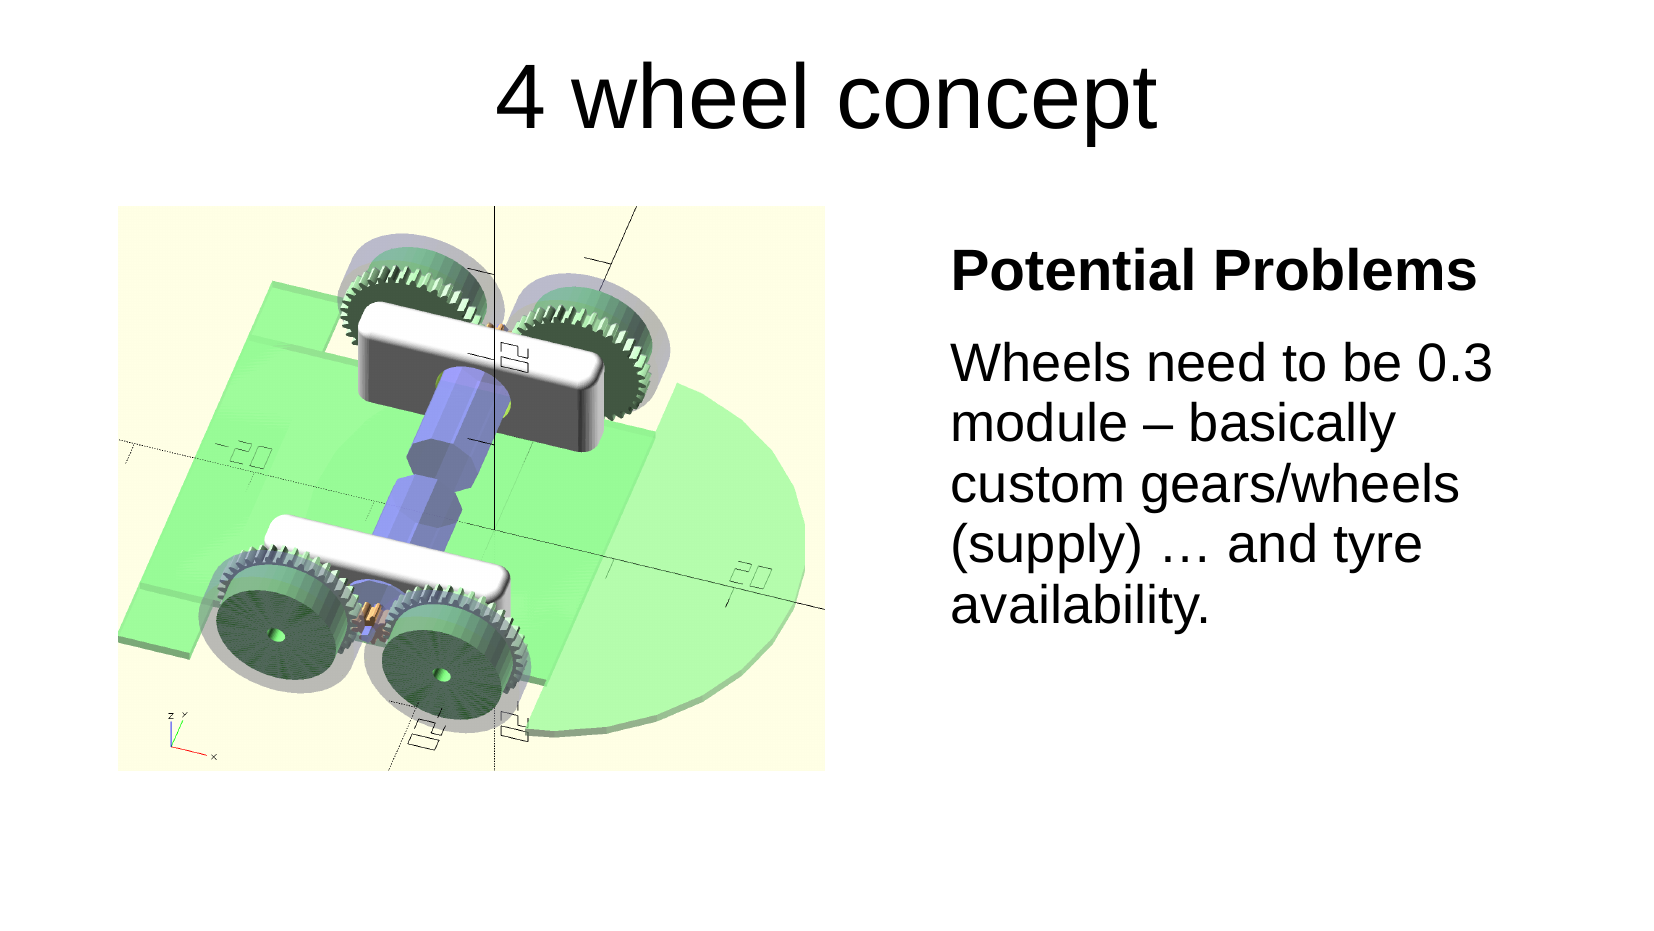

# 4 wheel concept
Potential Problems
Wheels need to be 0.3 module – basically custom gears/wheels (supply) … and tyre availability.